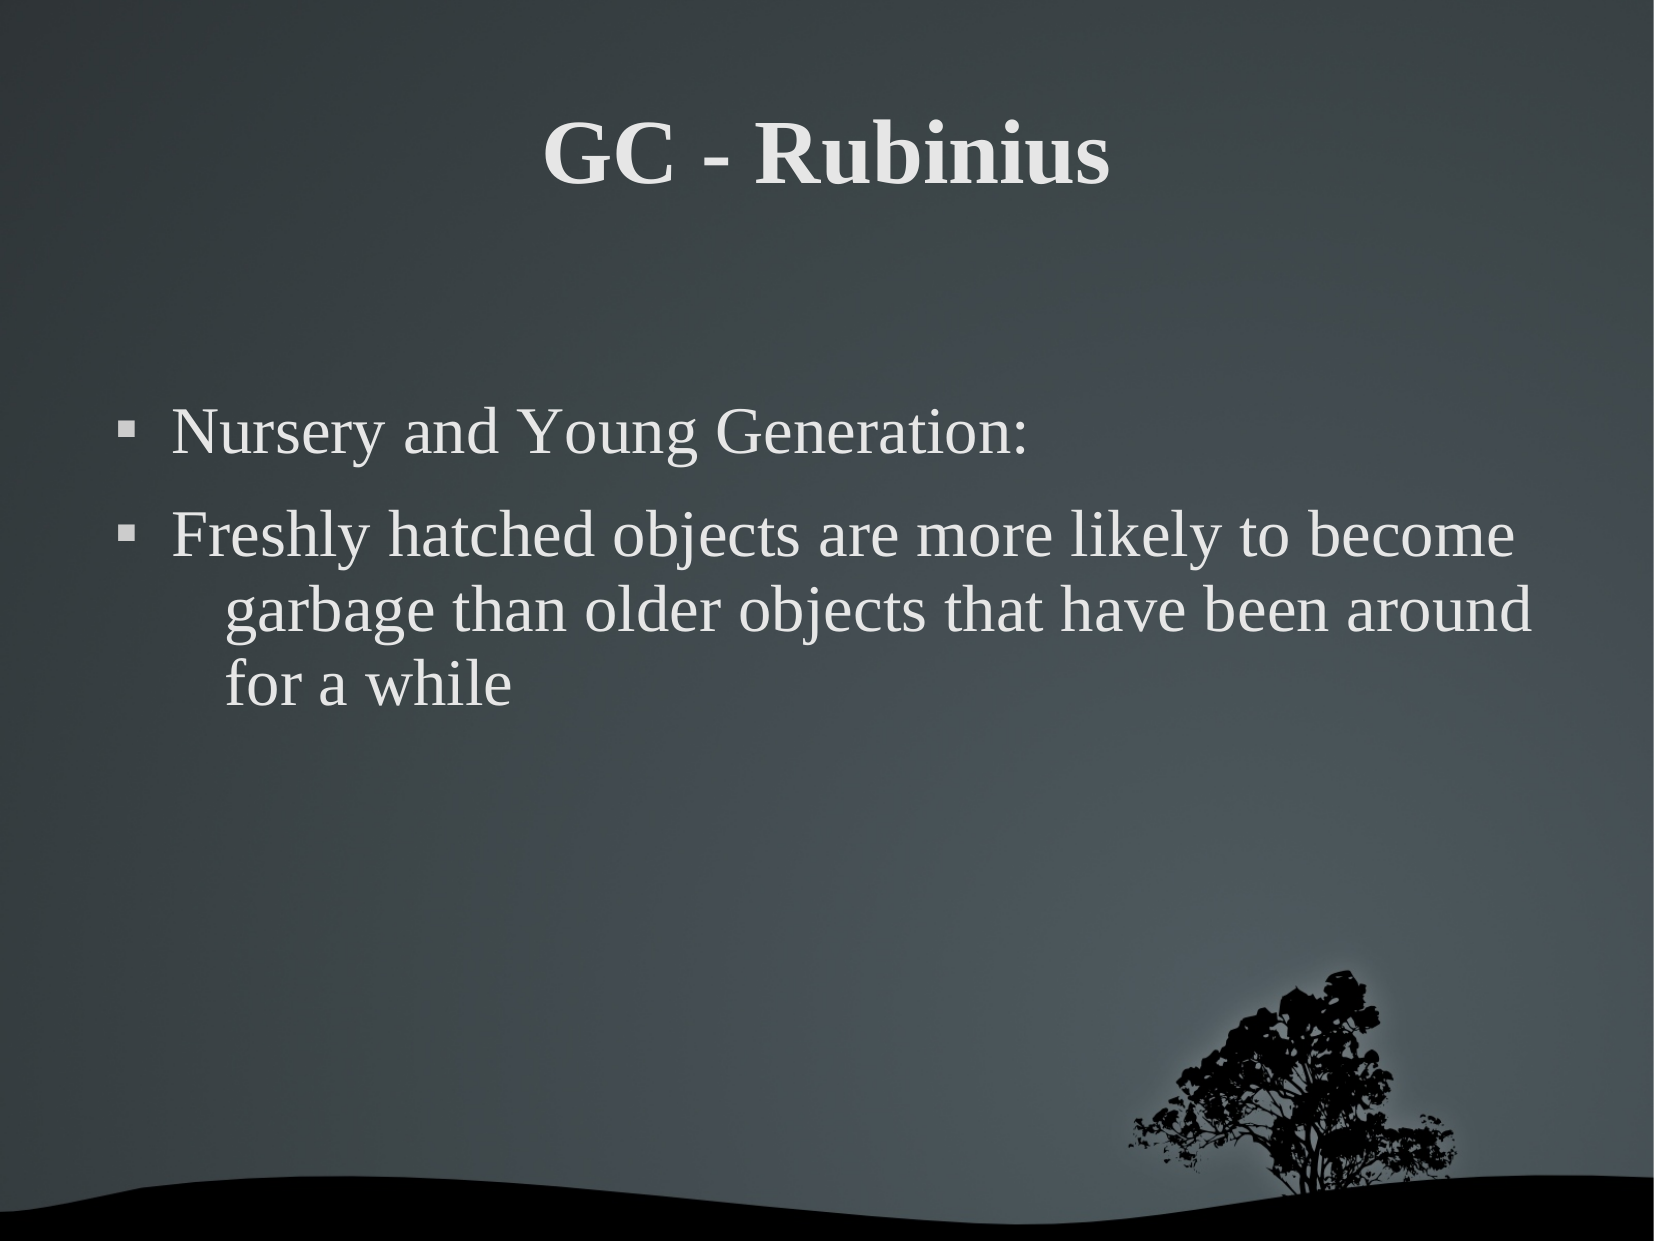

# GC - Rubinius
Nursery and Young Generation:
Freshly hatched objects are more likely to become garbage than older objects that have been around for a while